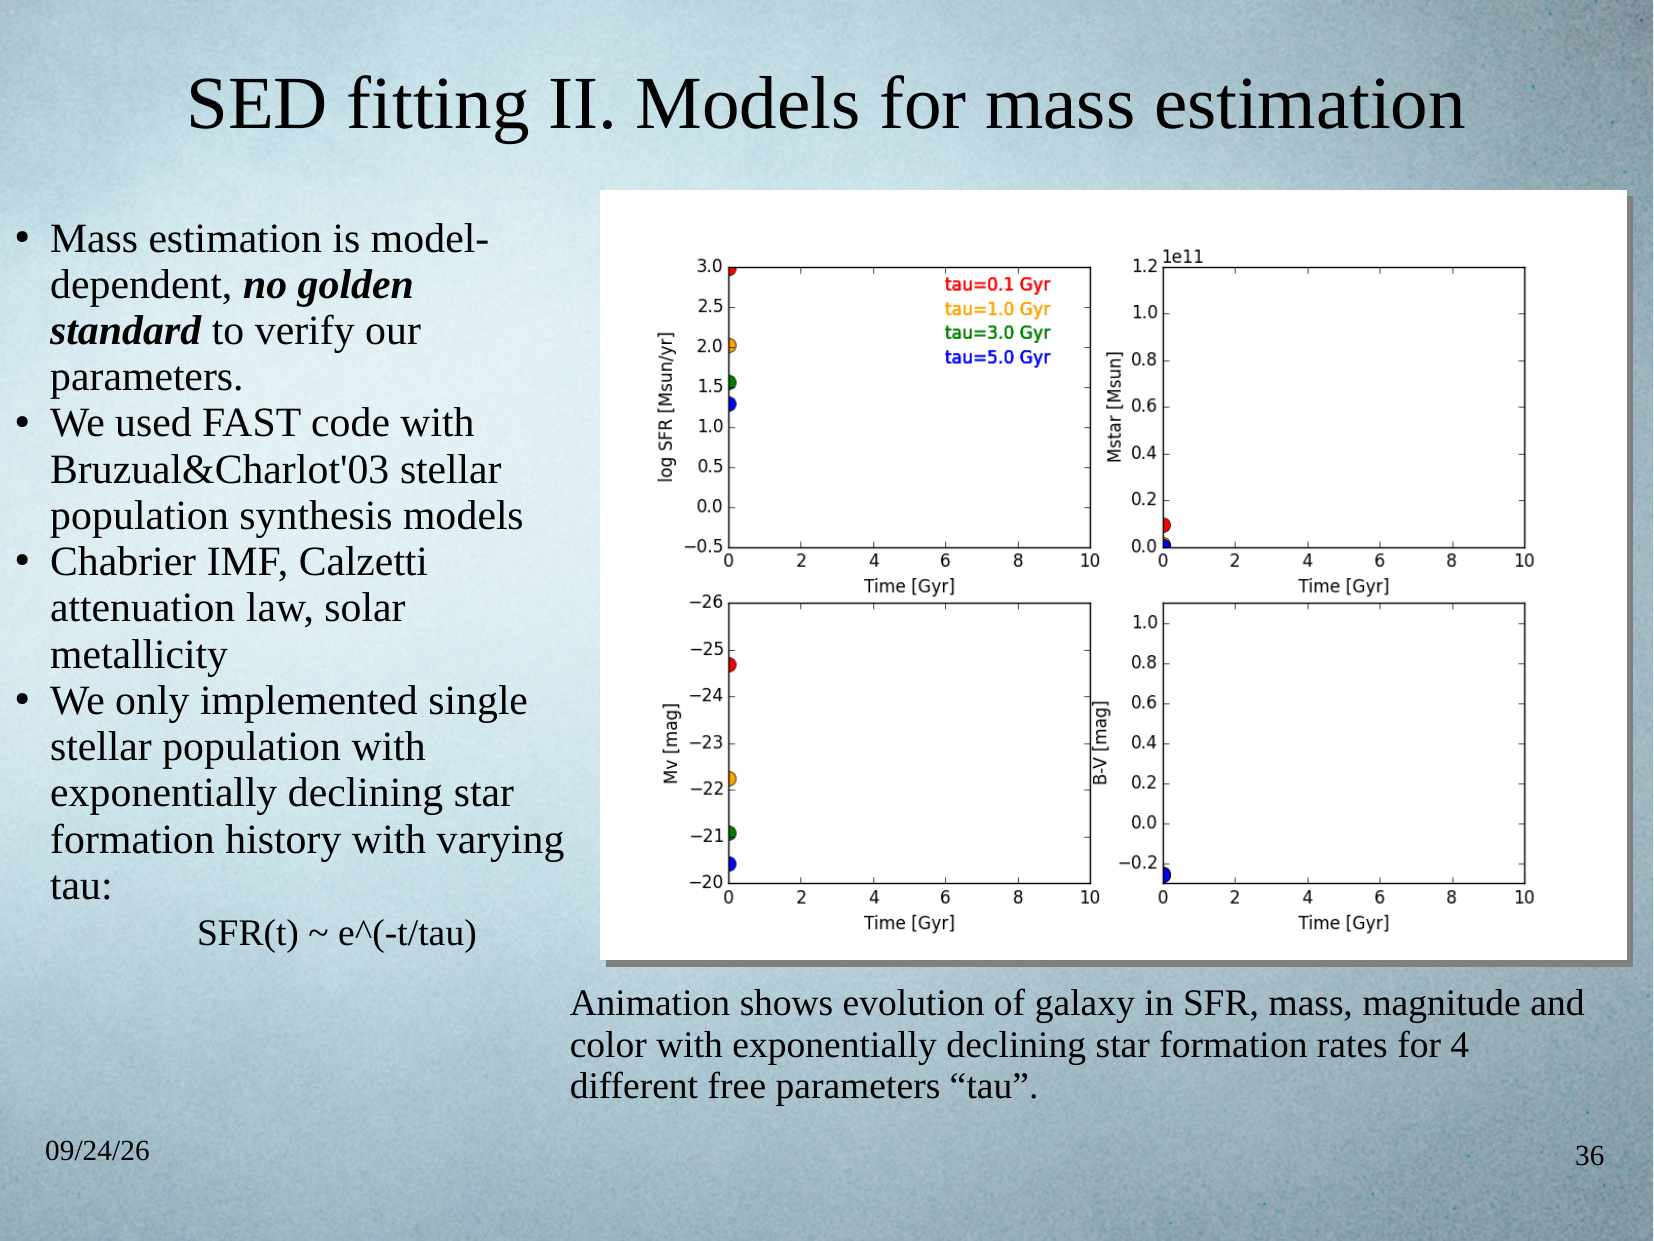

# SED fitting II. Models for mass estimation
Mass estimation is model-dependent, no golden standard to verify our parameters.
We used FAST code with Bruzual&Charlot'03 stellar population synthesis models
Chabrier IMF, Calzetti attenuation law, solar metallicity
We only implemented single stellar population with exponentially declining star formation history with varying tau:
 SFR(t) ~ e^(-t/tau)
Animation shows evolution of galaxy in SFR, mass, magnitude and color with exponentially declining star formation rates for 4 different free parameters “tau”.
36